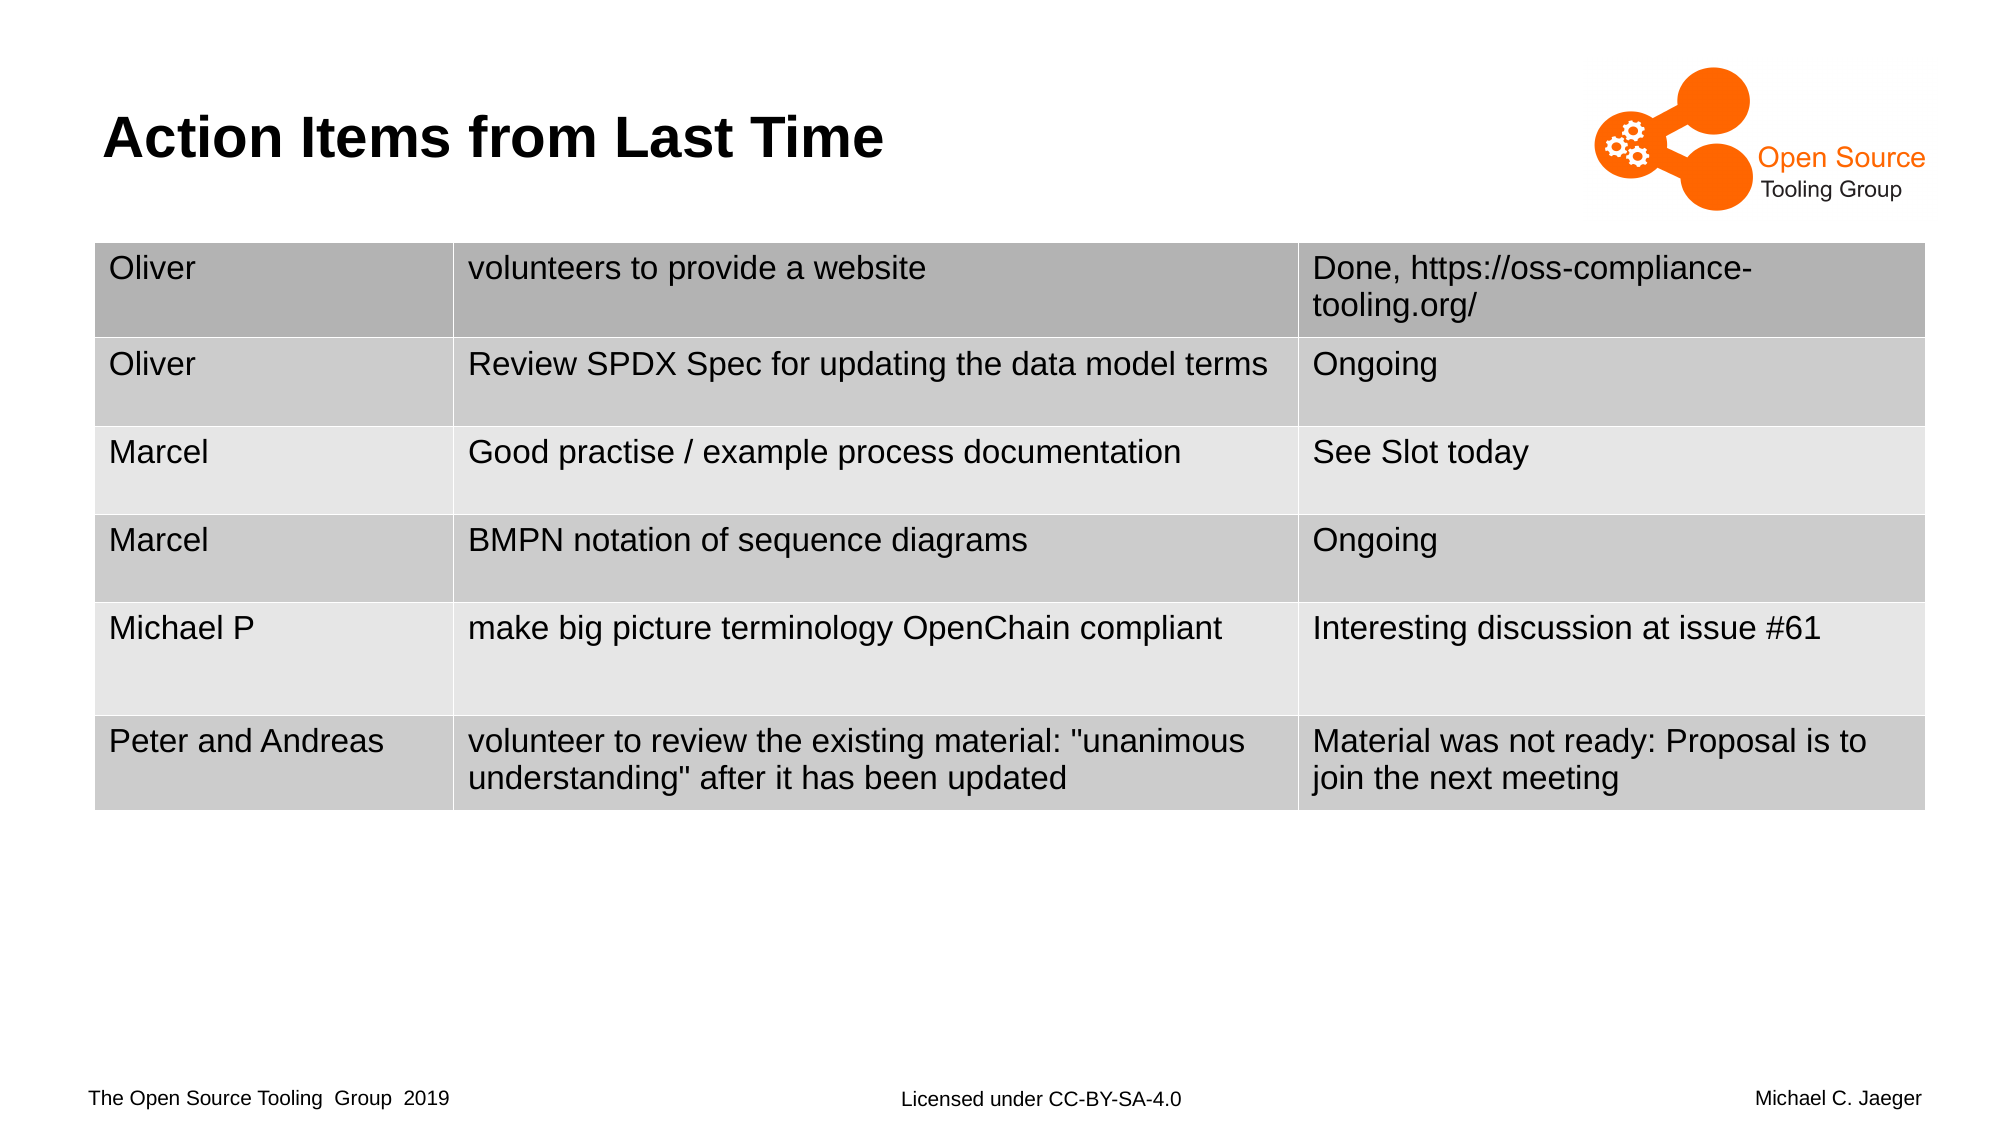

# Action Items from Last Time
| Oliver | volunteers to provide a website | Done, https://oss-compliance-tooling.org/ |
| --- | --- | --- |
| Oliver | Review SPDX Spec for updating the data model terms | Ongoing |
| Marcel | Good practise / example process documentation | See Slot today |
| Marcel | BMPN notation of sequence diagrams | Ongoing |
| Michael P | make big picture terminology OpenChain compliant | Interesting discussion at issue #61 |
| Peter and Andreas | volunteer to review the existing material: "unanimous understanding" after it has been updated | Material was not ready: Proposal is to join the next meeting |